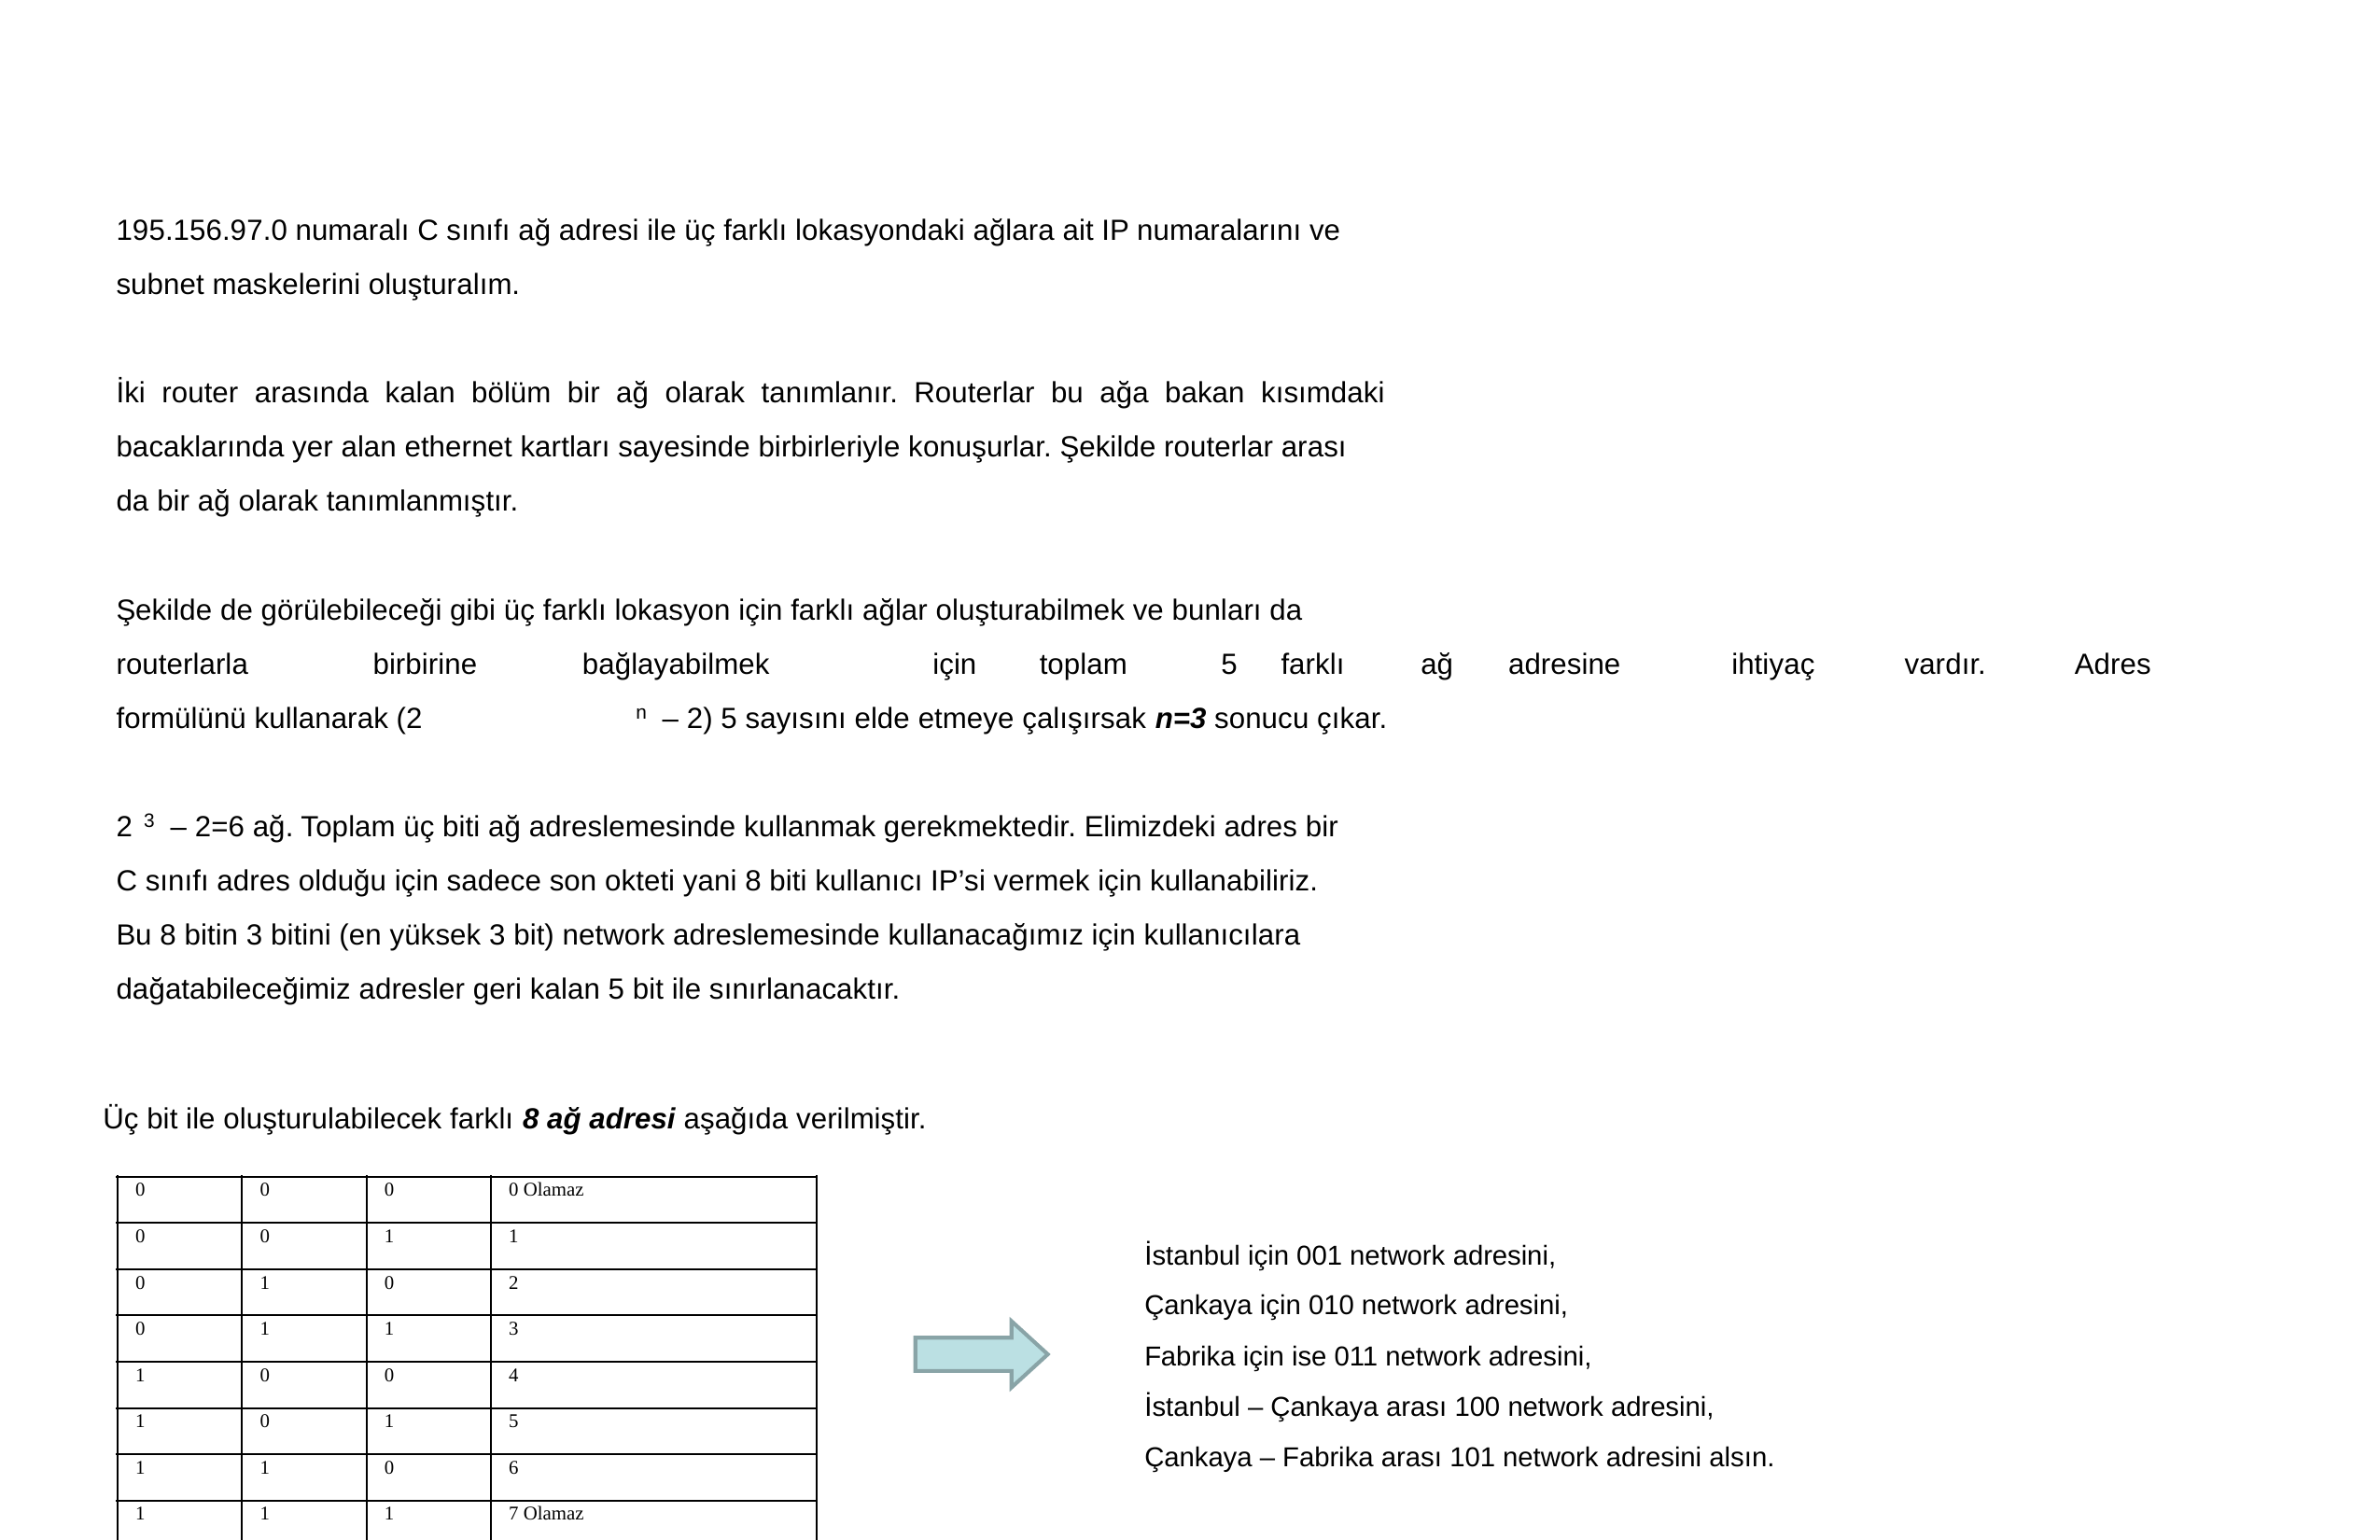

195.156.97.0 numaralı C sınıfı ağ adresi ile üç farklı lokasyondaki ağlara ait IP numaralarını ve
subnet maskelerini oluşturalım.
İki router arasında kalan bölüm bir ağ olarak tanımlanır. Routerlar bu ağa bakan kısımdaki
bacaklarında yer alan ethernet kartları sayesinde birbirleriyle konuşurlar. Şekilde routerlar arası
da bir ağ olarak tanımlanmıştır.
Şekilde de görülebileceği gibi üç farklı lokasyon için farklı ağlar oluşturabilmek ve bunları da
routerlarla
birbirine
bağlayabilmek
için
toplam
5
farklı
ağ
adresine
ihtiyaç
vardır.
Adres
formülünü kullanarak (2
n
 – 2) 5 sayısını elde etmeye çalışırsak n=3 sonucu çıkar.
2
3
 – 2=6 ağ. Toplam üç biti ağ adreslemesinde kullanmak gerekmektedir. Elimizdeki adres bir
C sınıfı adres olduğu için sadece son okteti yani 8 biti kullanıcı IP’si vermek için kullanabiliriz.
Bu 8 bitin 3 bitini (en yüksek 3 bit) network adreslemesinde kullanacağımız için kullanıcılara
dağatabileceğimiz adresler geri kalan 5 bit ile sınırlanacaktır.
Üç bit ile oluşturulabilecek farklı 8 ağ adresi aşağıda verilmiştir.
0
0
0
0 Olamaz
0
0
1
1
İstanbul için 001 network adresini,
0
1
0
2
Çankaya için 010 network adresini,
0
1
1
3
Fabrika için ise 011 network adresini,
1
0
0
4
İstanbul – Çankaya arası 100 network adresini,
1
0
1
5
Çankaya – Fabrika arası 101 network adresini alsın.
1
1
0
6
1
1
1
7 Olamaz